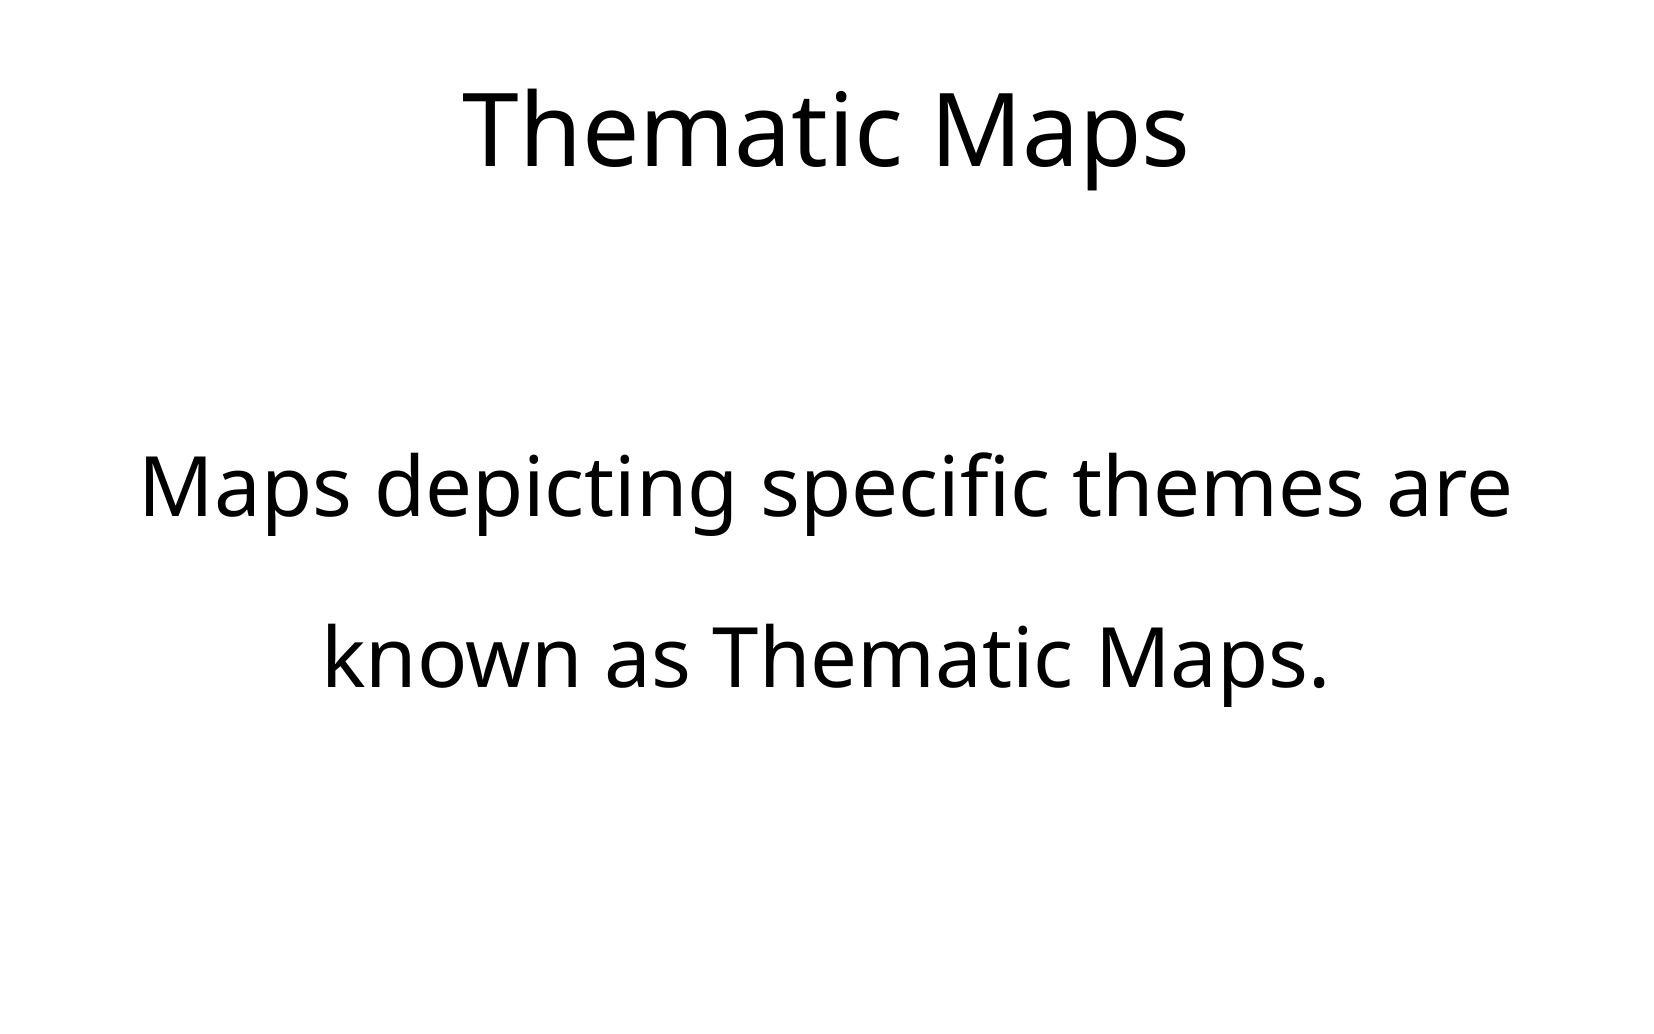

# Thematic Maps
Maps depicting specific themes are
known as Thematic Maps.‍